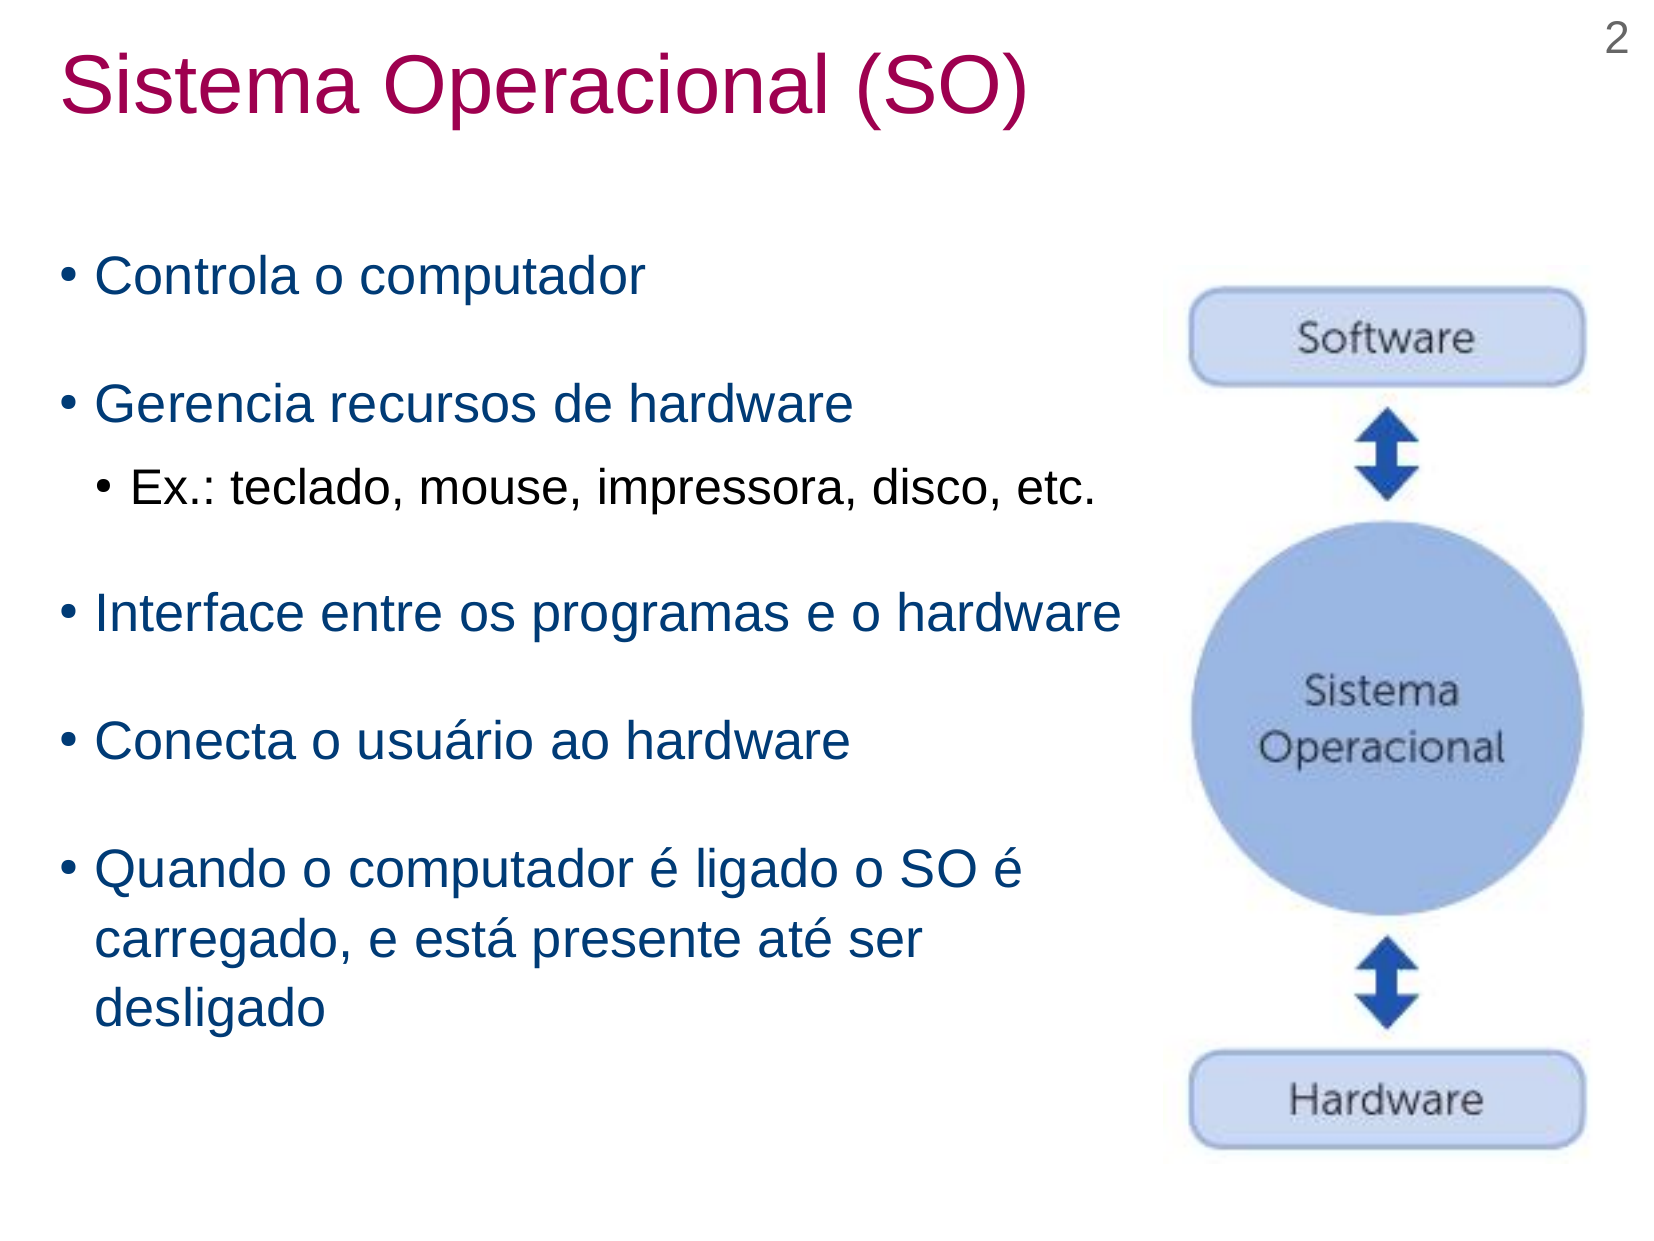

2
# Sistema Operacional (SO)
Controla o computador
Gerencia recursos de hardware
Ex.: teclado, mouse, impressora, disco, etc.
Interface entre os programas e o hardware
Conecta o usuário ao hardware
Quando o computador é ligado o SO é carregado, e está presente até ser desligado